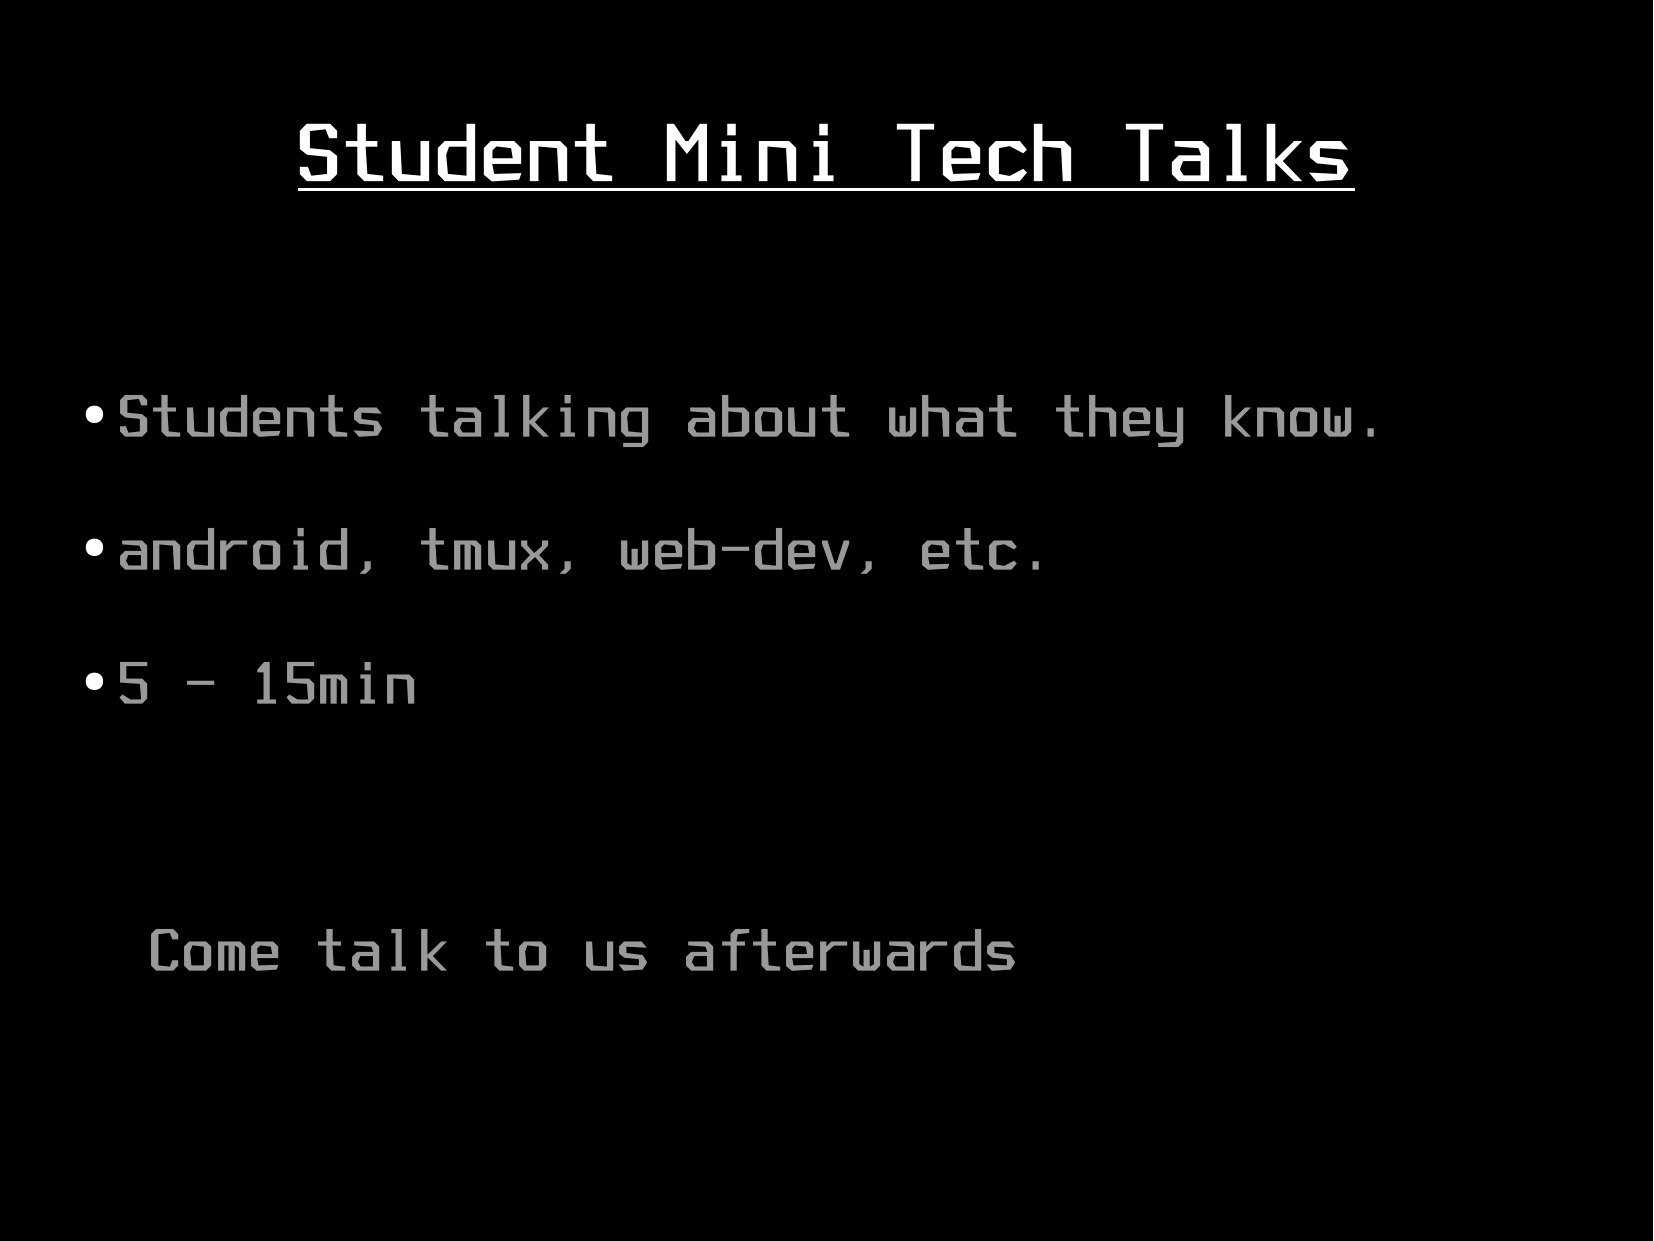

# Student Mini Tech Talks
Students talking about what they know.
android, tmux, web-dev, etc.
5 - 15min
Come talk to us afterwards